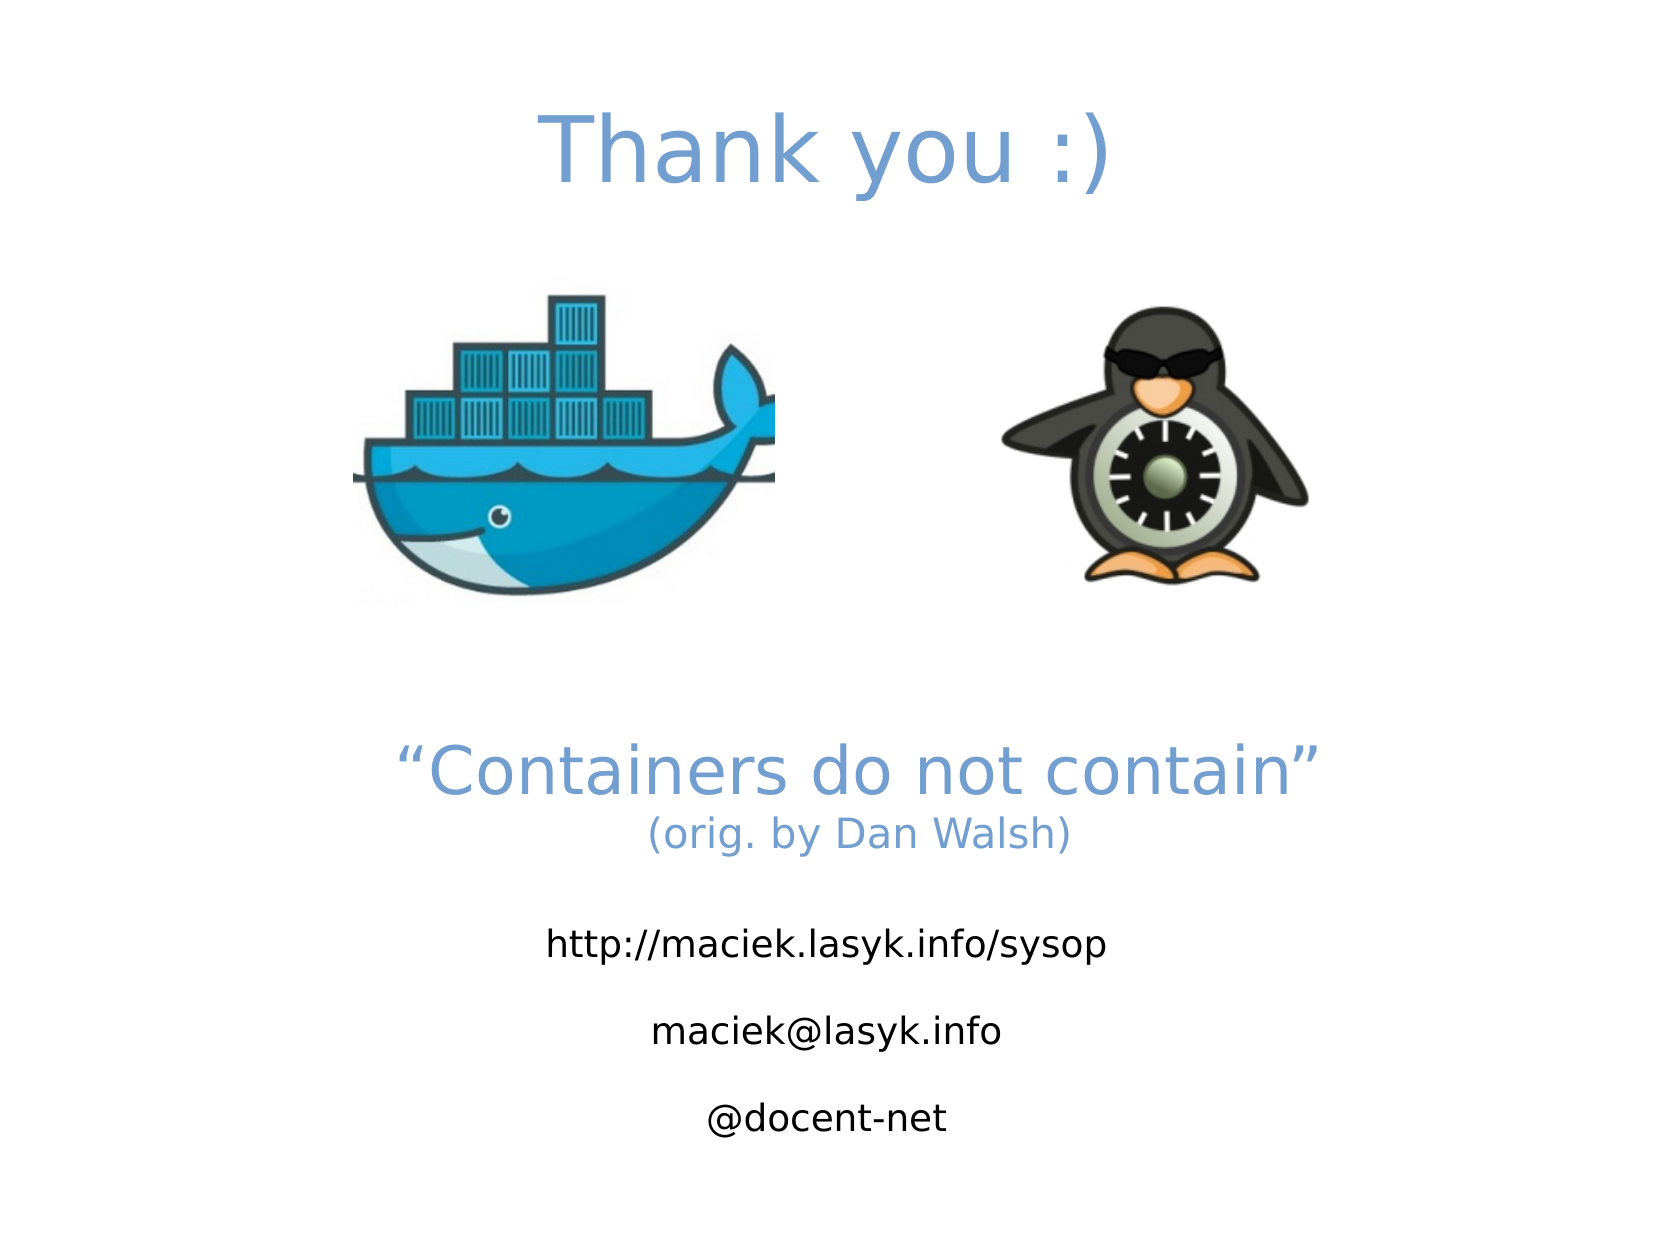

Thank you :)
“Containers do not contain”
(orig. by Dan Walsh)
http://maciek.lasyk.info/sysop
maciek@lasyk.info
@docent-net